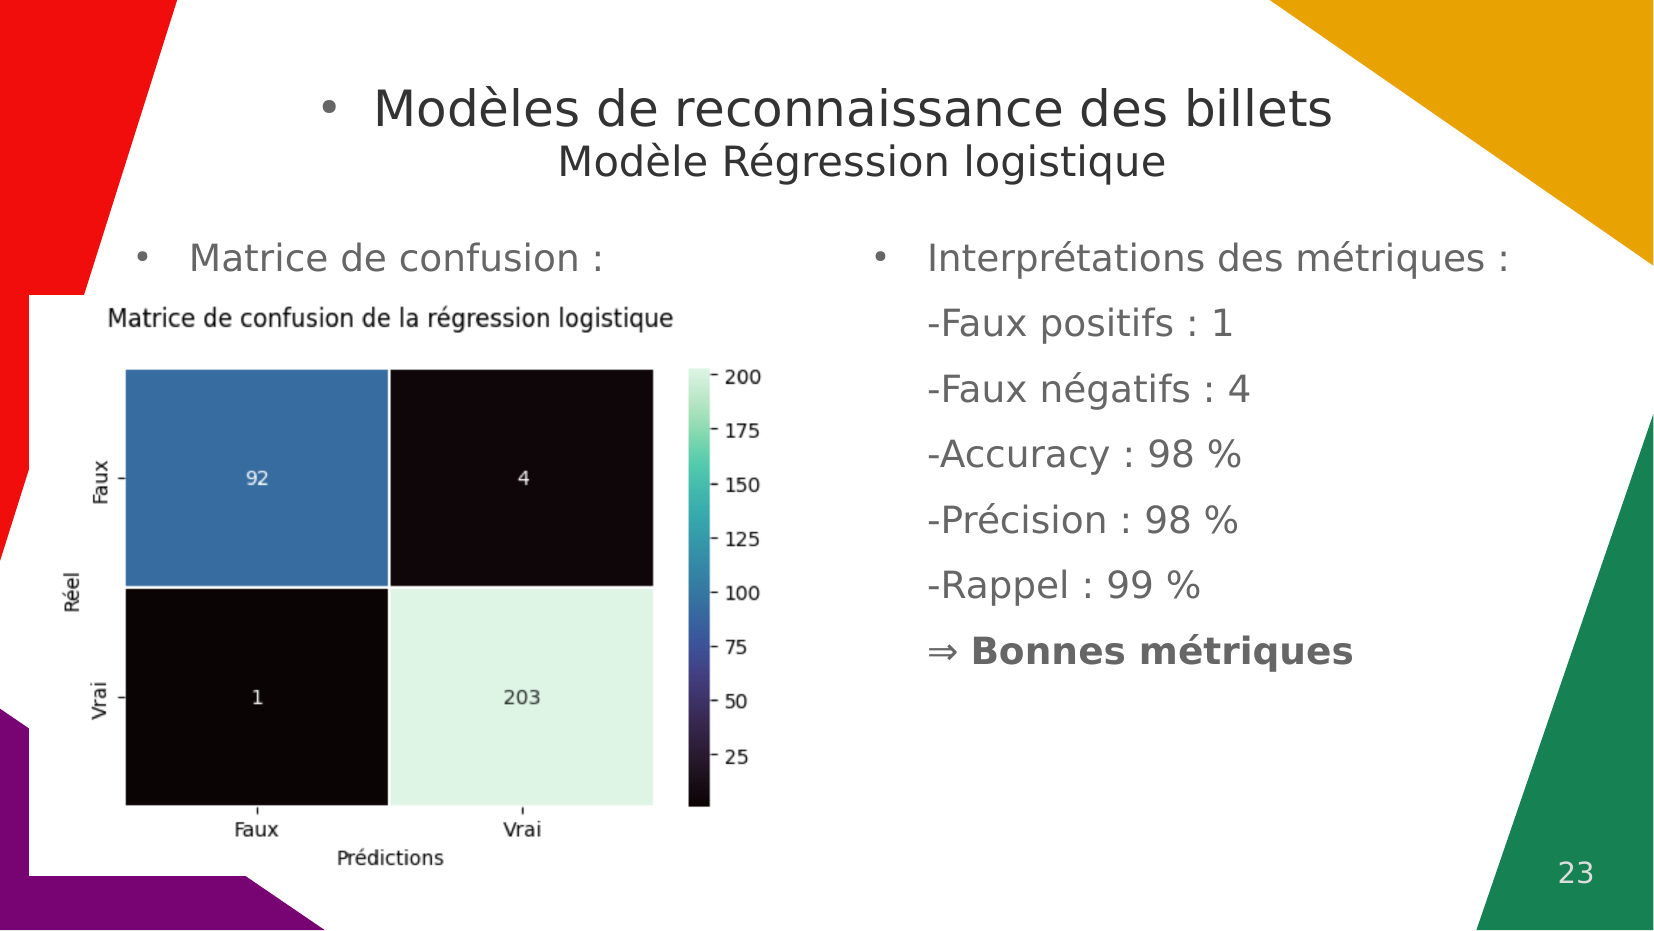

# Modèles de reconnaissance des billets Modèle Régression logistique
Matrice de confusion :
Interprétations des métriques :
-Faux positifs : 1
-Faux négatifs : 4
-Accuracy : 98 %
-Précision : 98 %
-Rappel : 99 %
⇒ Bonnes métriques
23